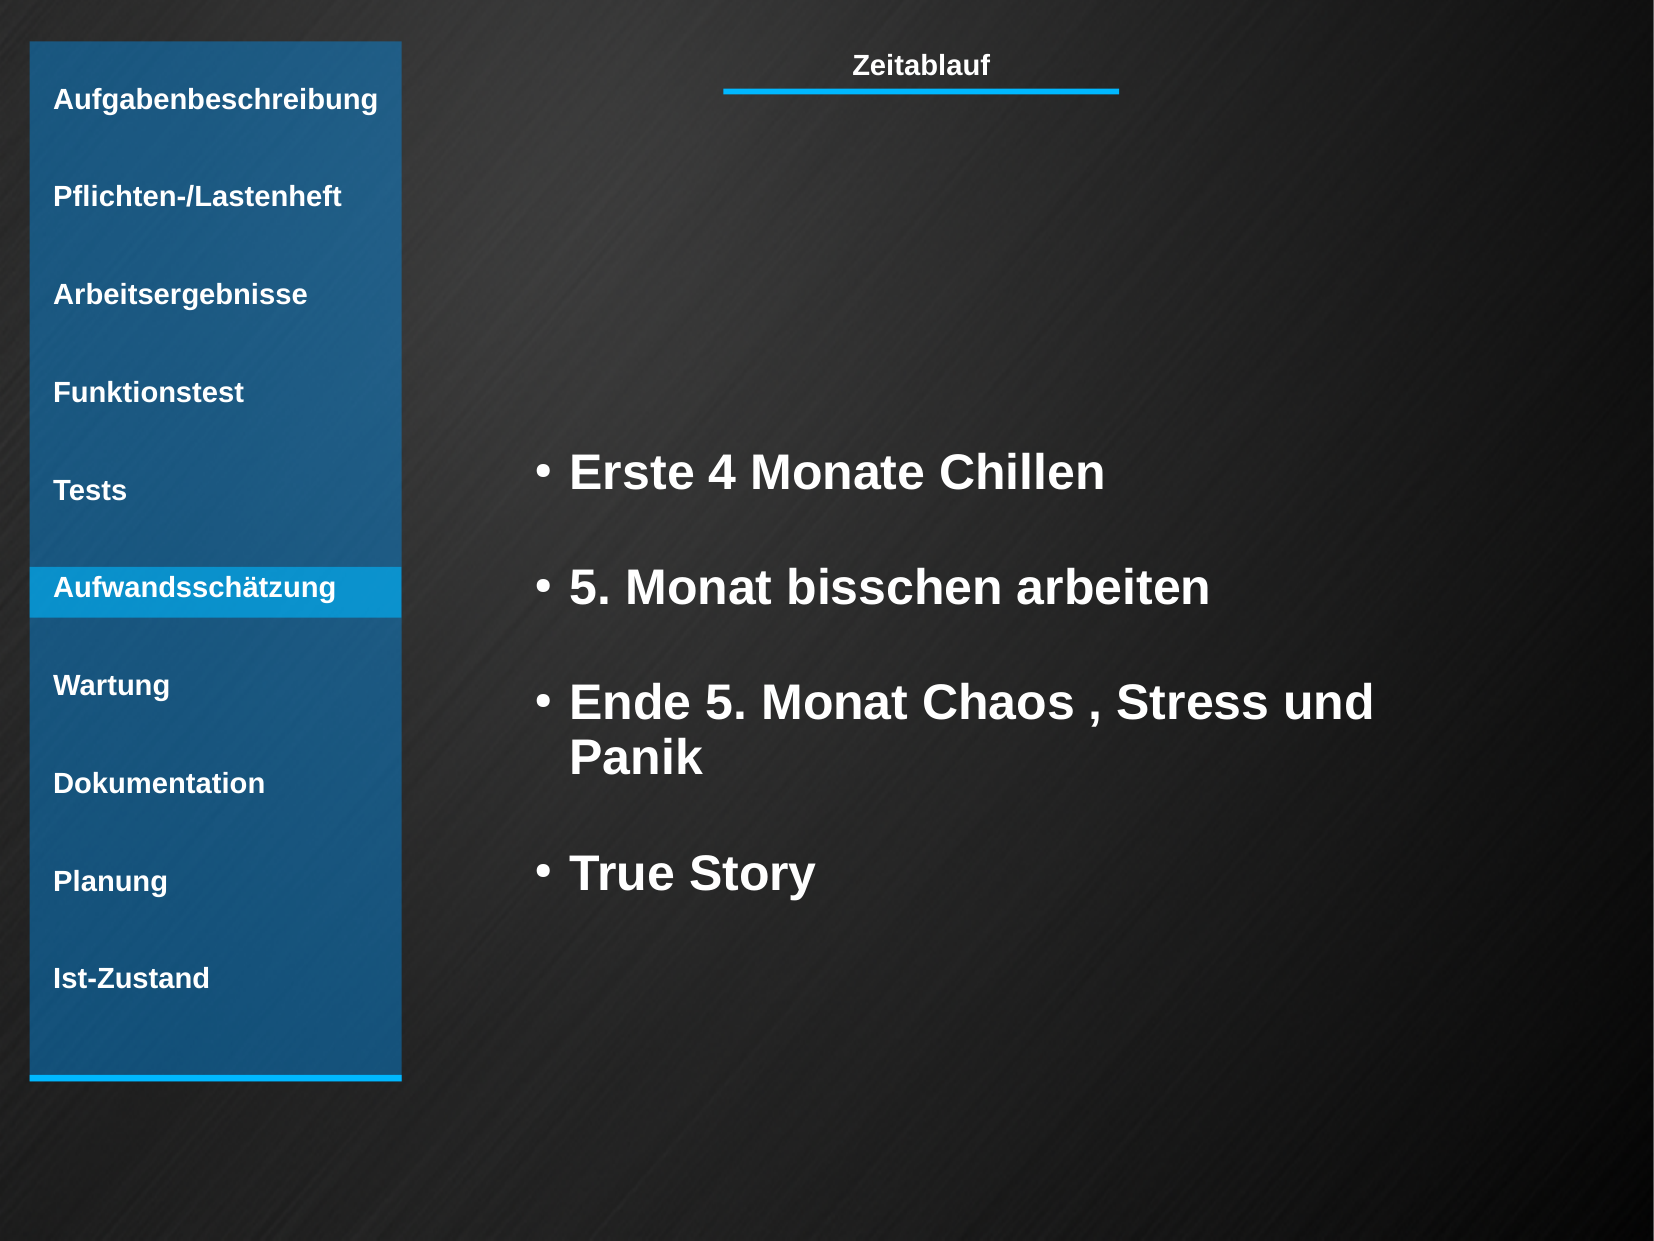

Zeitablauf
Aufgabenbeschreibung
Pflichten-/Lastenheft
Arbeitsergebnisse
Funktionstest
Tests
Aufwandsschätzung
Wartung
Dokumentation
Planung
Ist-Zustand
#
Erste 4 Monate Chillen
5. Monat bisschen arbeiten
Ende 5. Monat Chaos , Stress und Panik
True Story